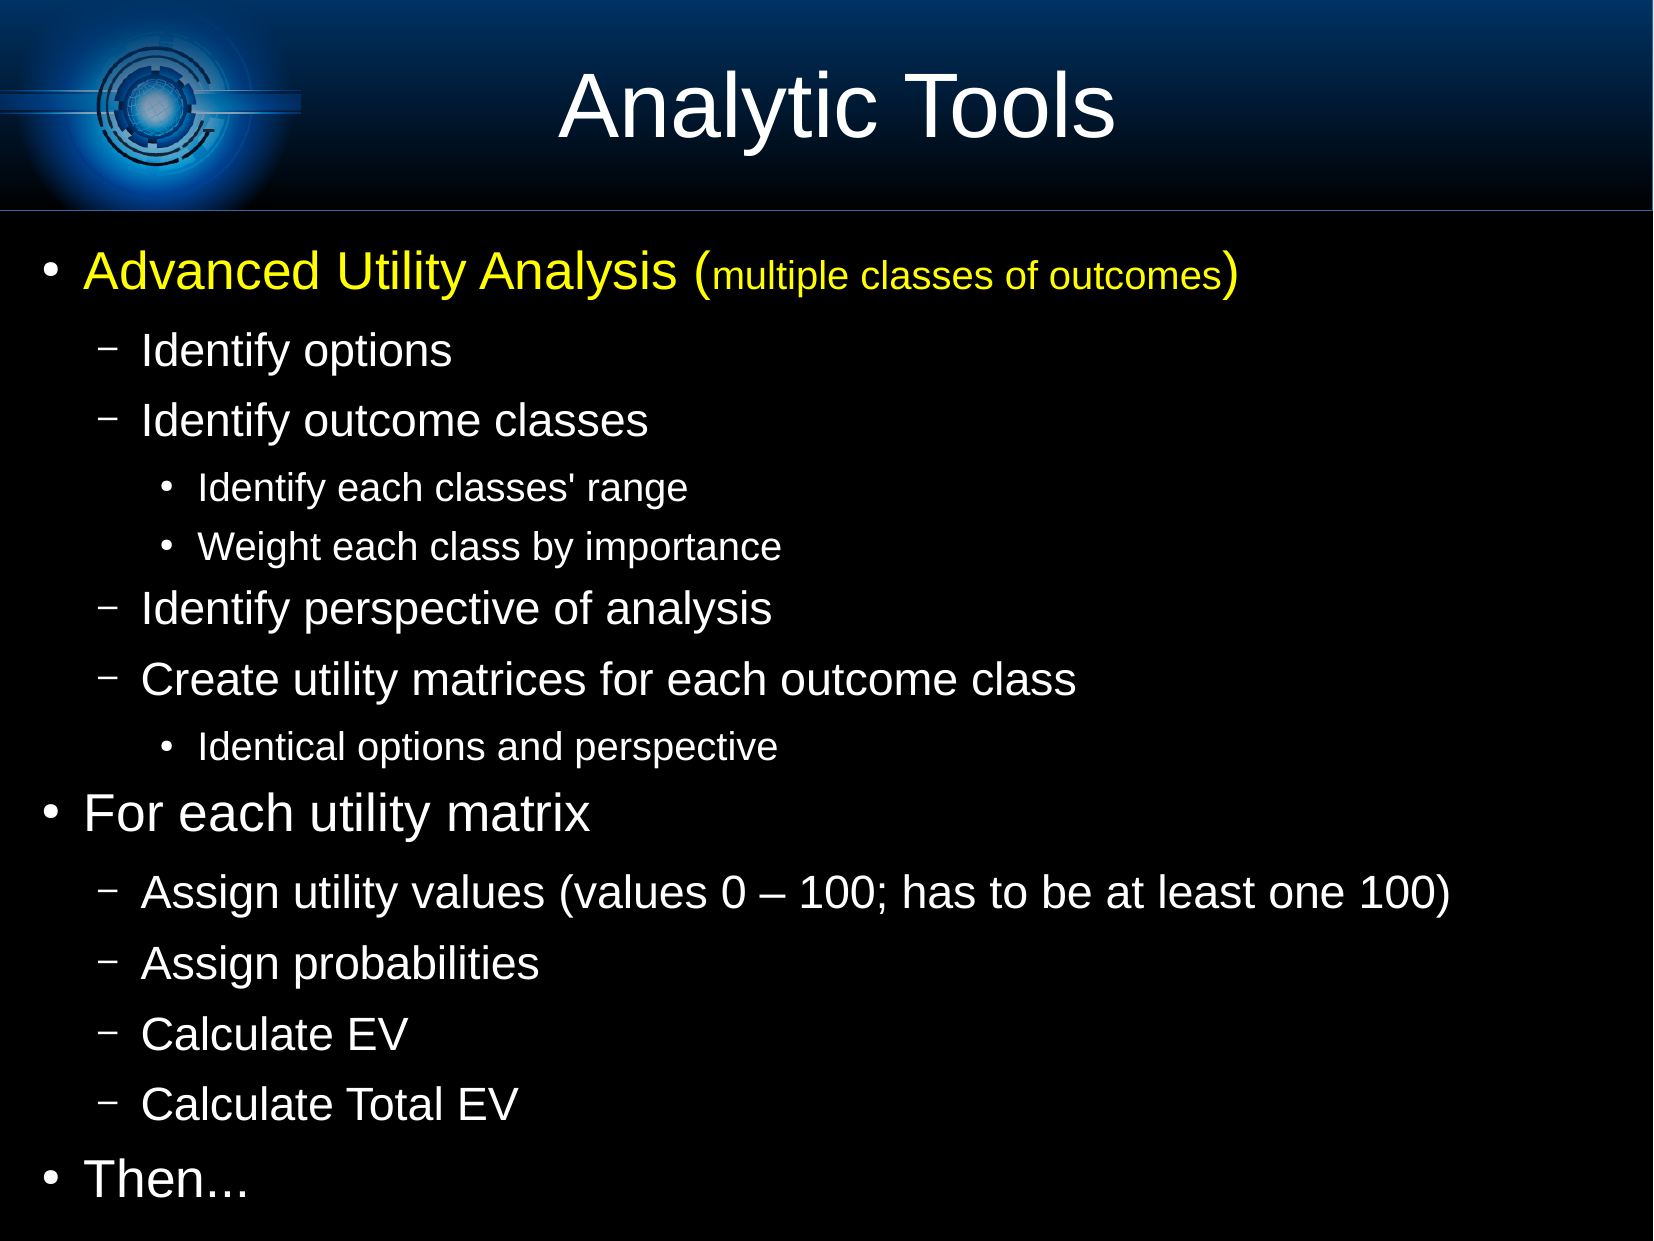

Analytic Tools
# Advanced Utility Analysis (multiple classes of outcomes)
Identify options
Identify outcome classes
Identify each classes' range
Weight each class by importance
Identify perspective of analysis
Create utility matrices for each outcome class
Identical options and perspective
For each utility matrix
Assign utility values (values 0 – 100; has to be at least one 100)
Assign probabilities
Calculate EV
Calculate Total EV
Then...